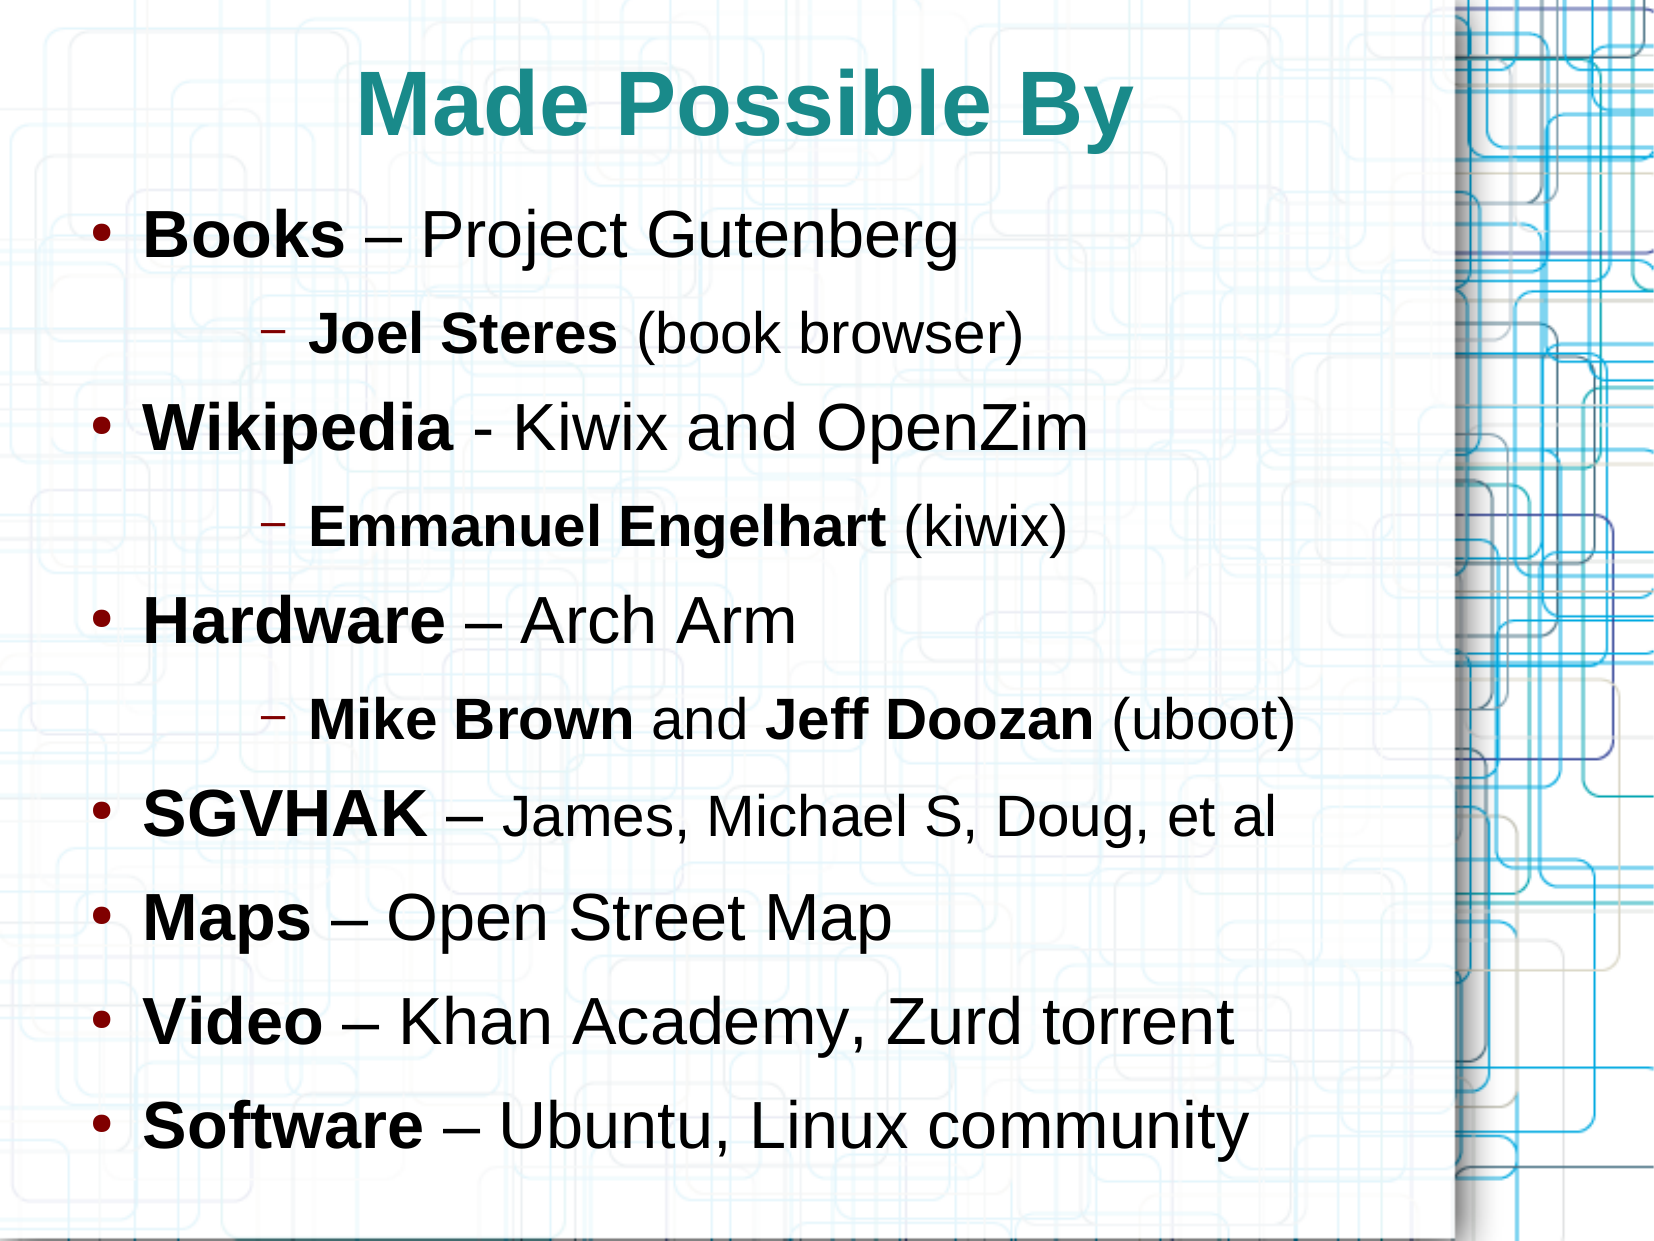

# Made Possible By
Books – Project Gutenberg
Joel Steres (book browser)
Wikipedia - Kiwix and OpenZim
Emmanuel Engelhart (kiwix)
Hardware – Arch Arm
Mike Brown and Jeff Doozan (uboot)
SGVHAK – James, Michael S, Doug, et al
Maps – Open Street Map
Video – Khan Academy, Zurd torrent
Software – Ubuntu, Linux community